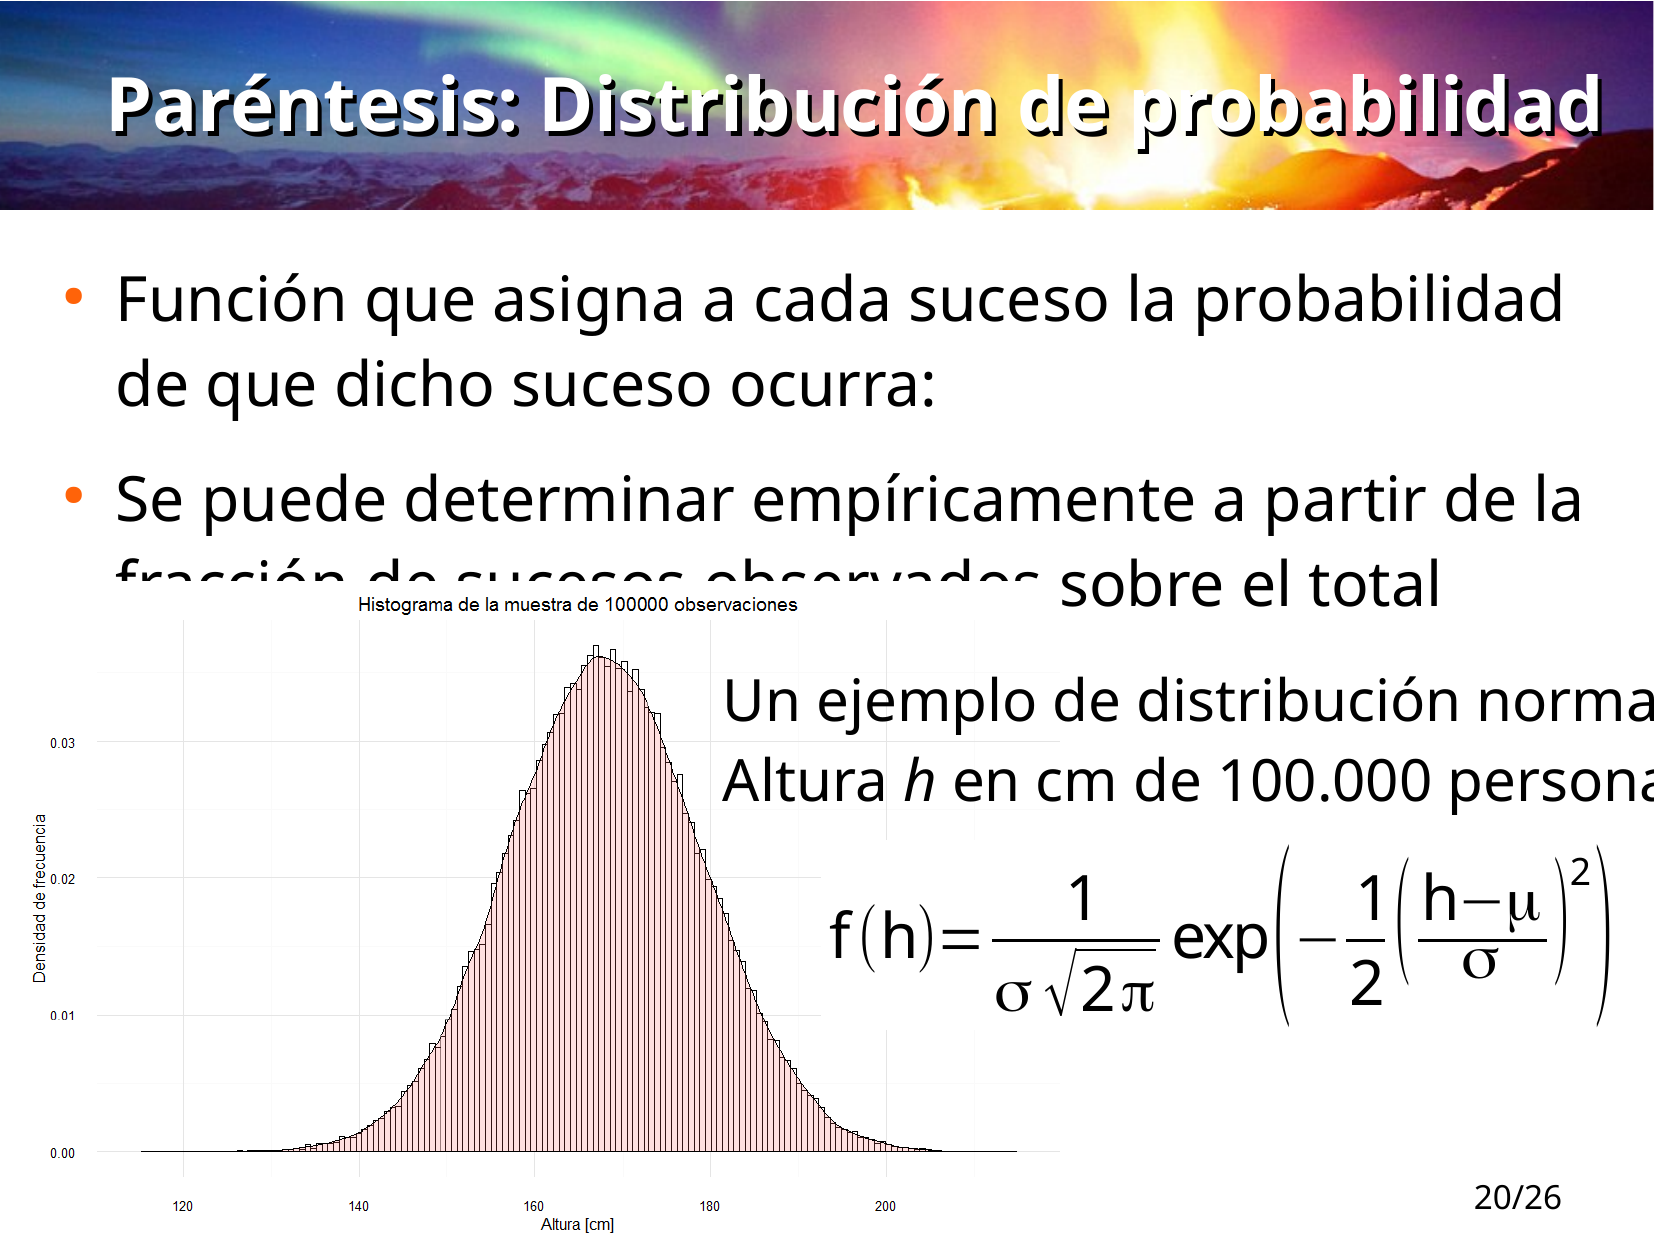

# Paréntesis: Distribución de probabilidad
Función que asigna a cada suceso la probabilidad de que dicho suceso ocurra:
Se puede determinar empíricamente a partir de la fracción de sucesos observados sobre el total
Un ejemplo de distribución normal
Altura h en cm de 100.000 personas
FÍSICA IIIB
20